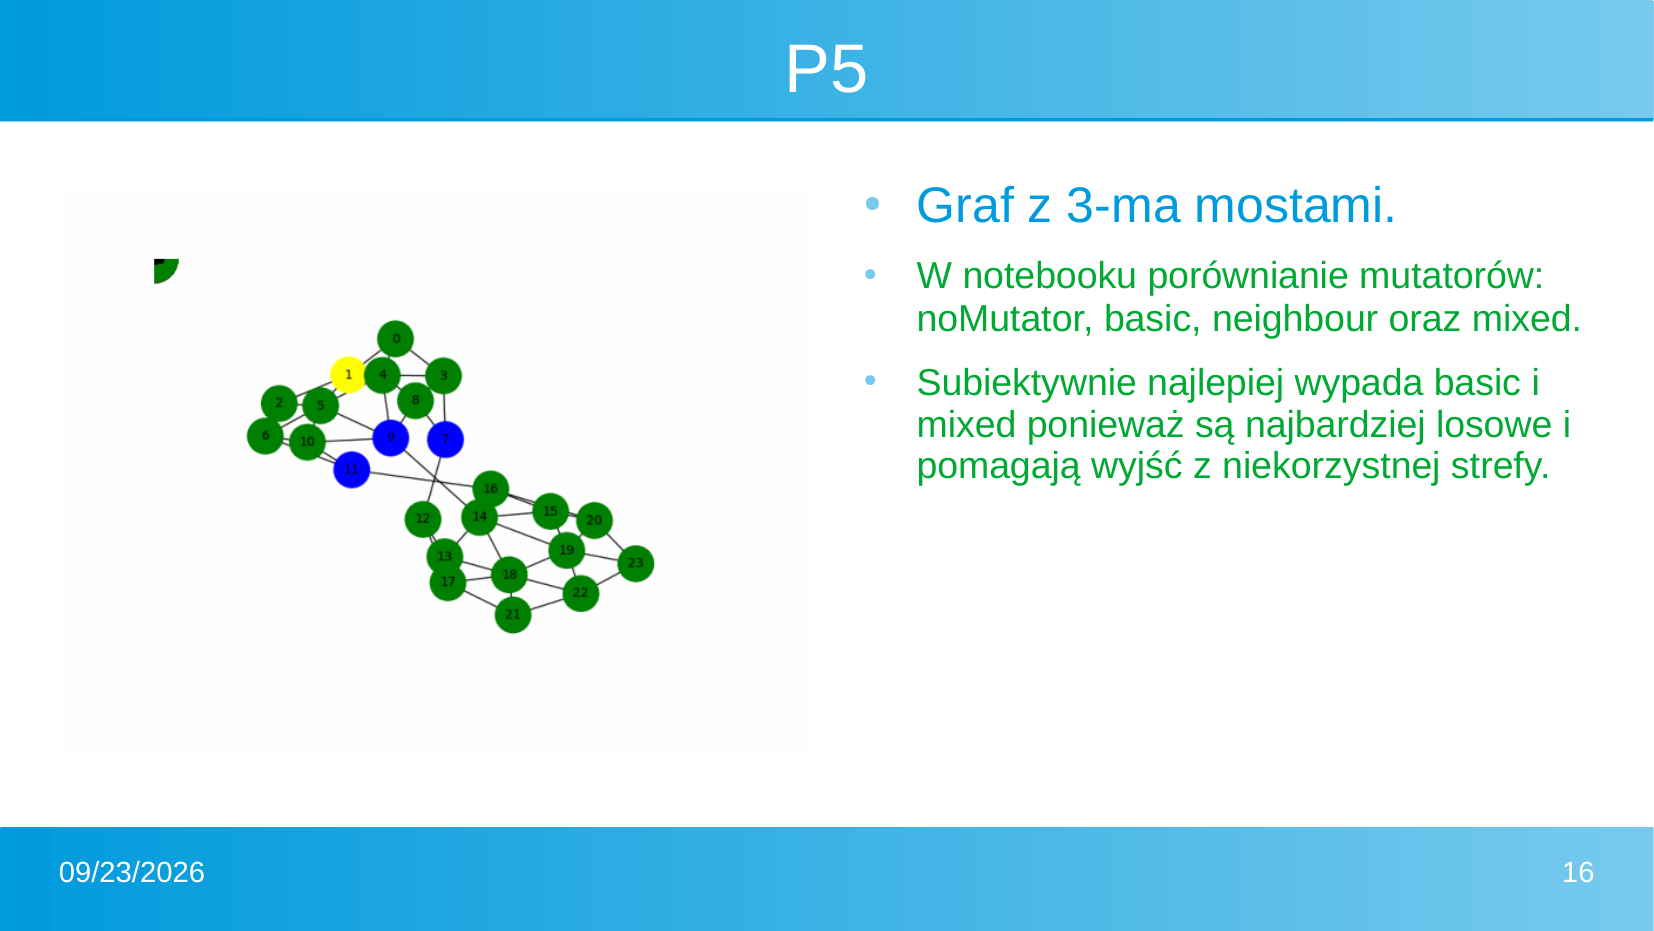

# P5
Graf z 3-ma mostami.
W notebooku porównianie mutatorów: noMutator, basic, neighbour oraz mixed.
Subiektywnie najlepiej wypada basic i mixed ponieważ są najbardziej losowe i pomagają wyjść z niekorzystnej strefy.
16